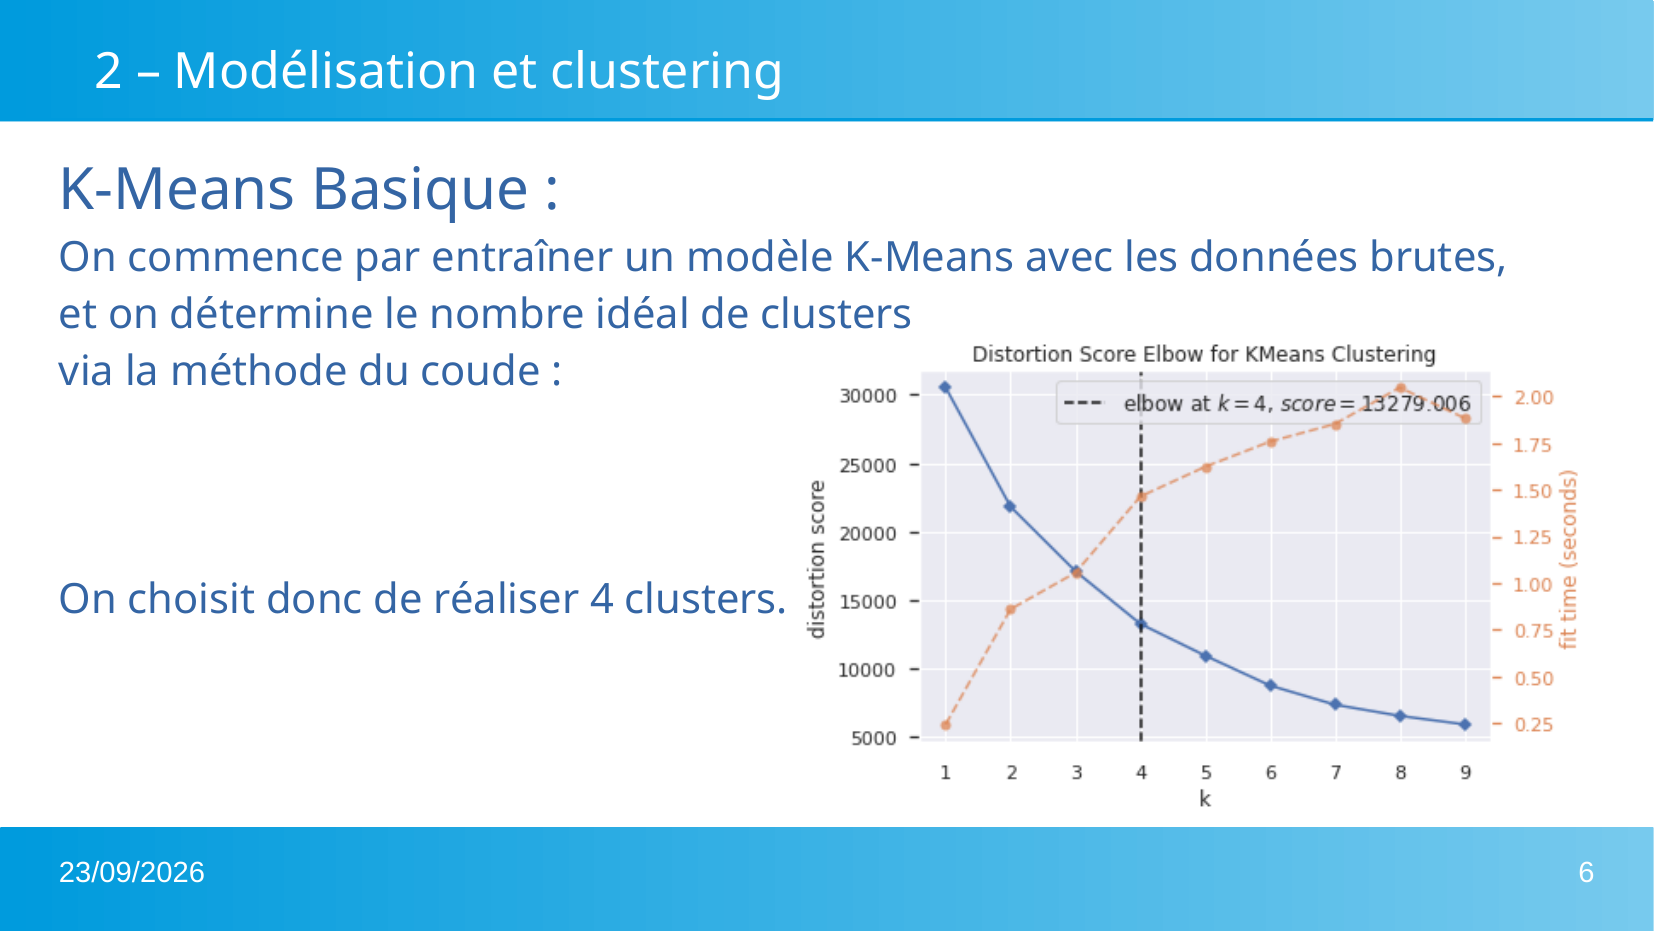

# 2 – Modélisation et clustering
K-Means Basique :
On commence par entraîner un modèle K-Means avec les données brutes,
et on détermine le nombre idéal de clusters
via la méthode du coude :
On choisit donc de réaliser 4 clusters.
6